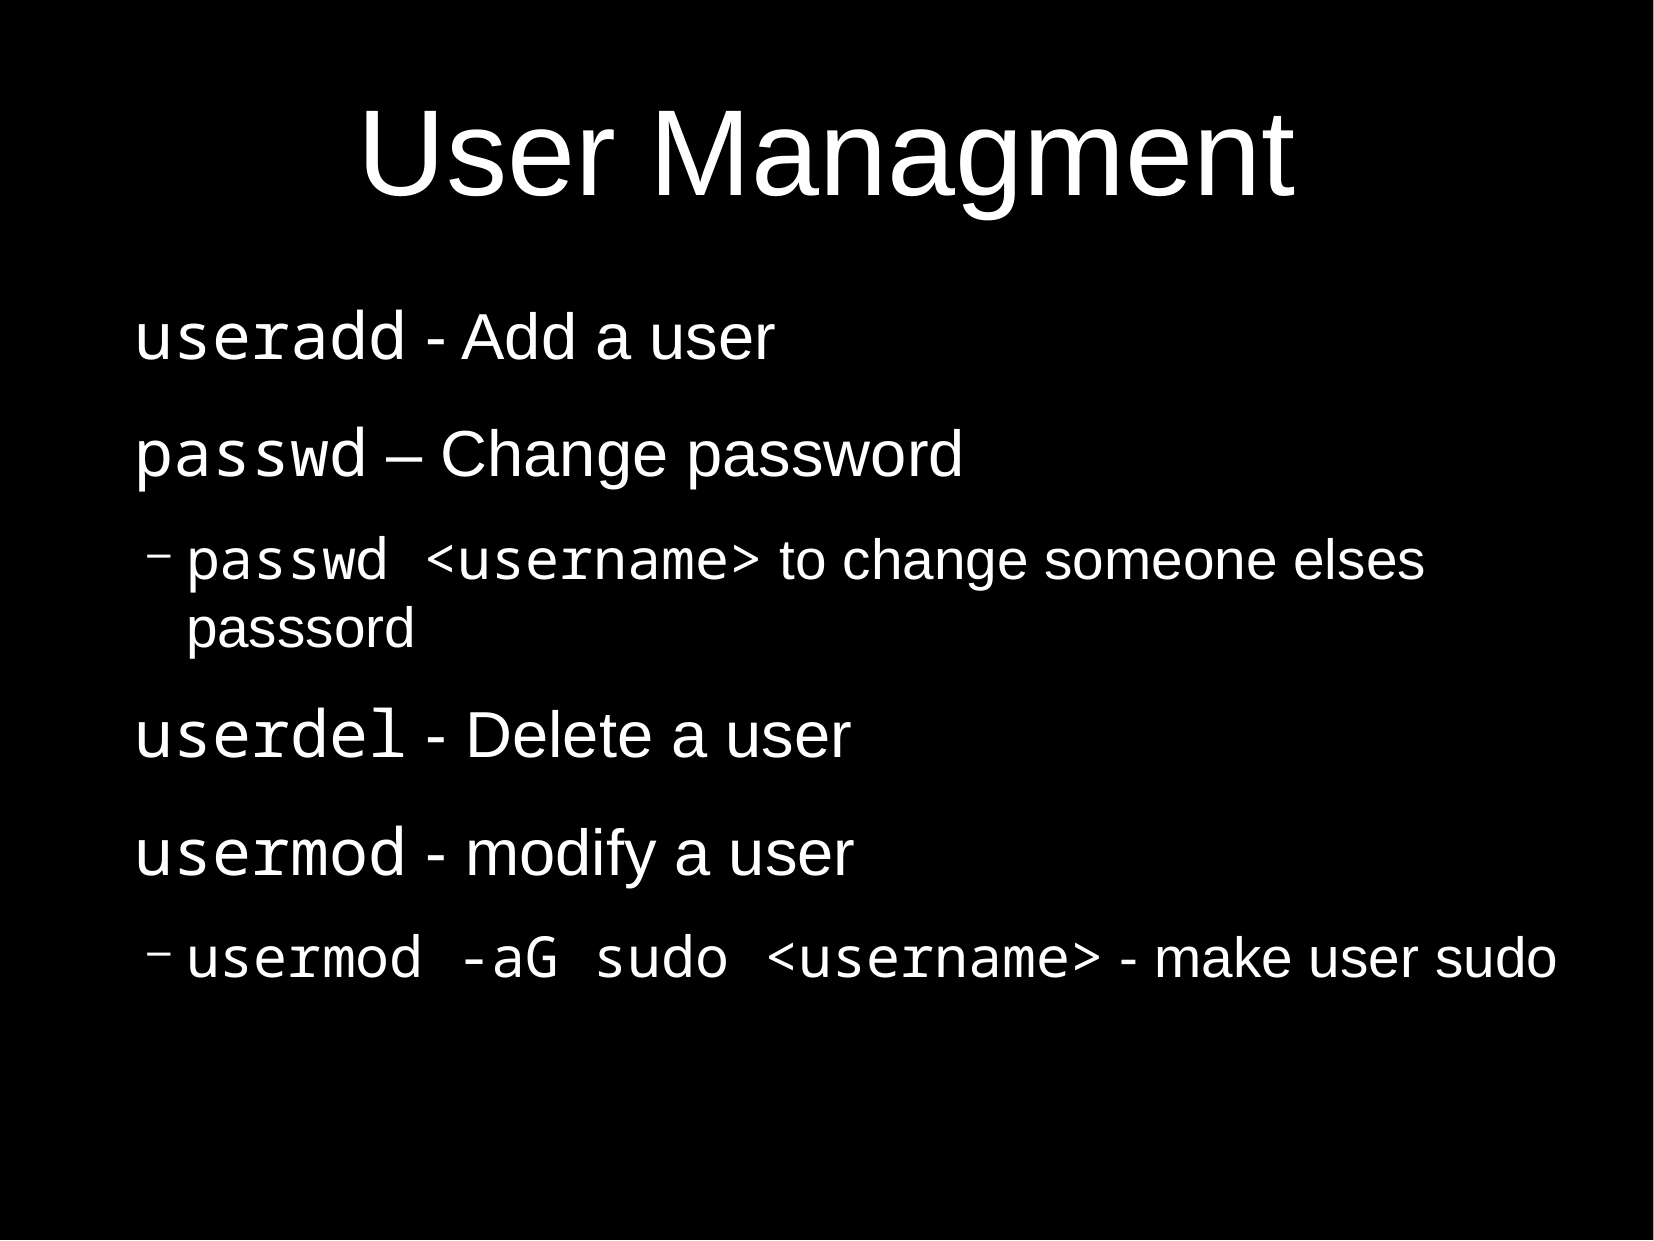

# User Managment
useradd - Add a user
passwd – Change password
passwd <username> to change someone elses passsord
userdel - Delete a user
usermod - modify a user
usermod -aG sudo <username> - make user sudo